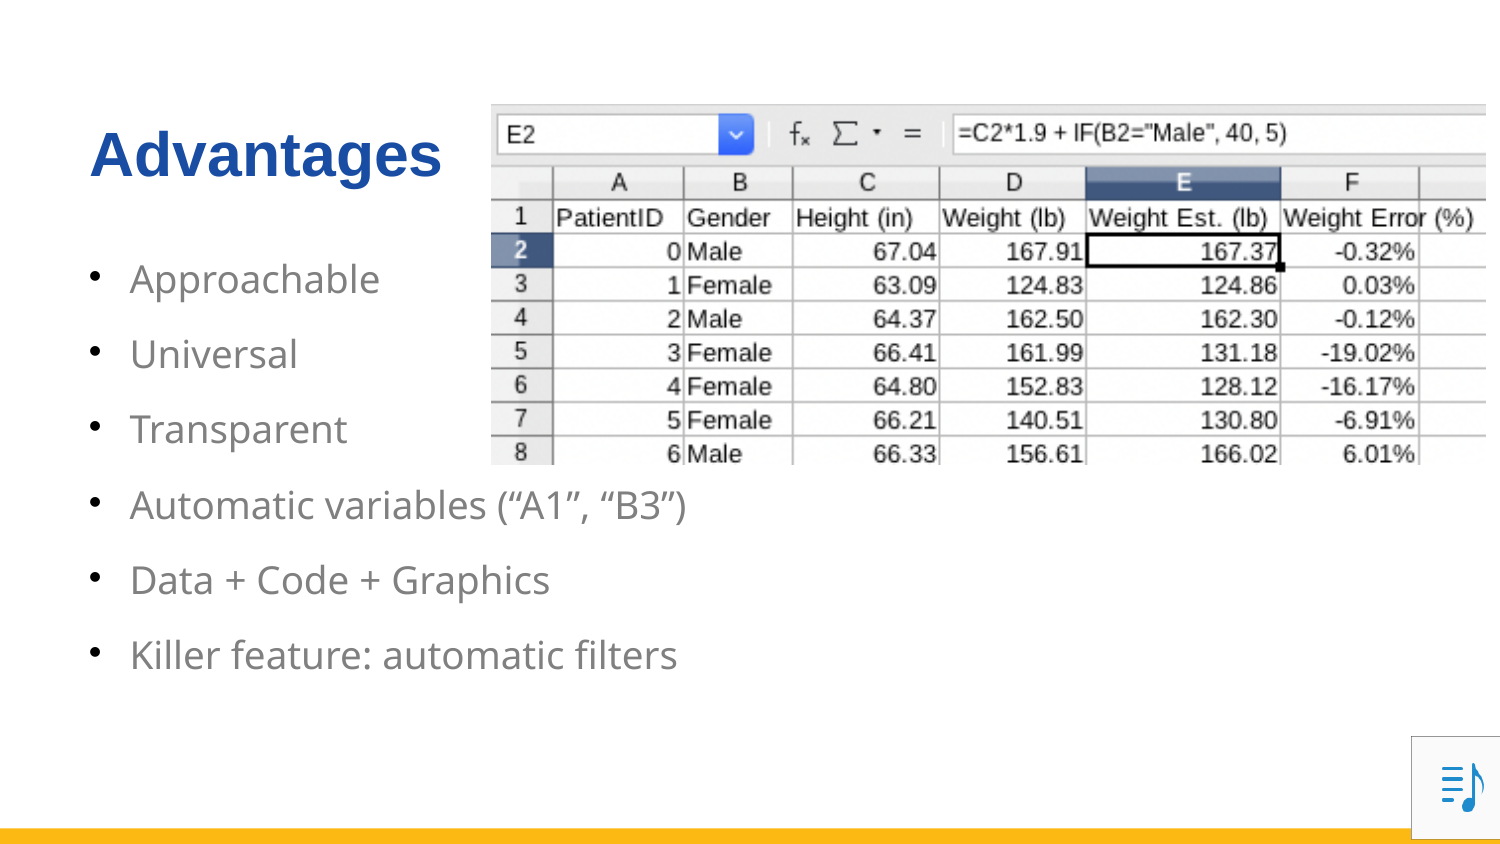

Advantages
Approachable
Universal
Transparent
Automatic variables (“A1”, “B3”)
Data + Code + Graphics
Killer feature: automatic filters